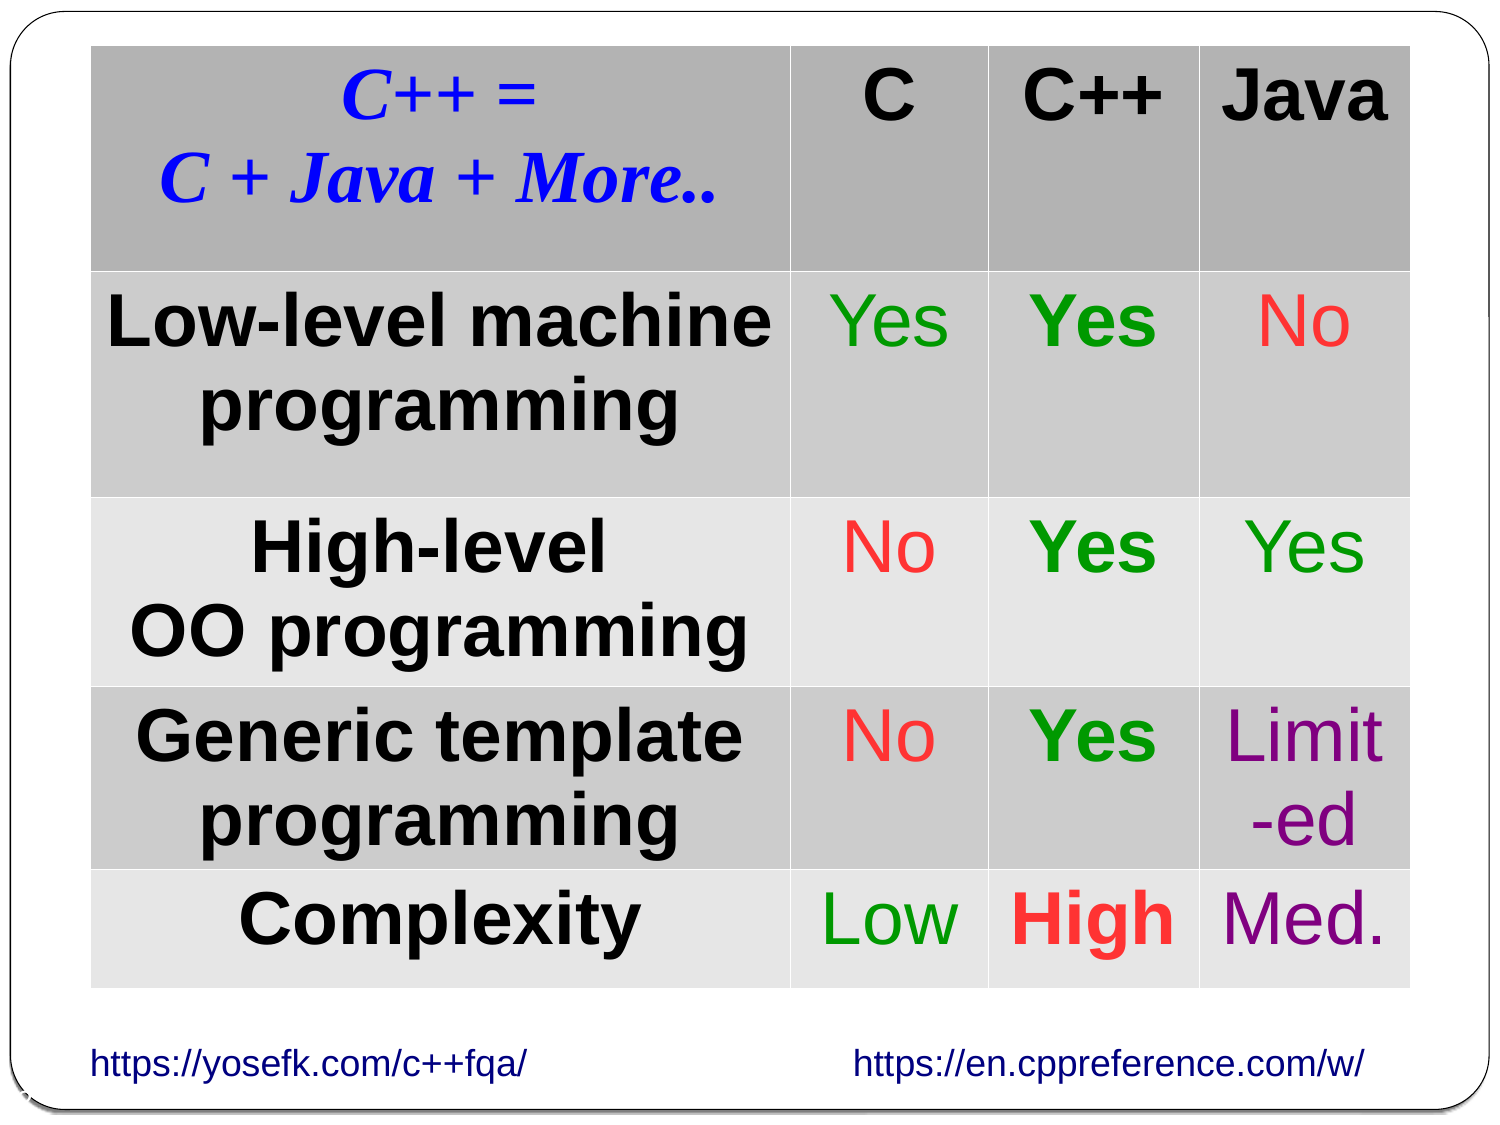

| C++ = C + Java + More.. | C | C++ | Java |
| --- | --- | --- | --- |
| Low-level machine programming | Yes | Yes | No |
| High-level OO programming | No | Yes | Yes |
| Generic template programming | No | Yes | Limit-ed |
| Complexity | Low | High | Med. |
https://yosefk.com/c++fqa/
https://en.cppreference.com/w/